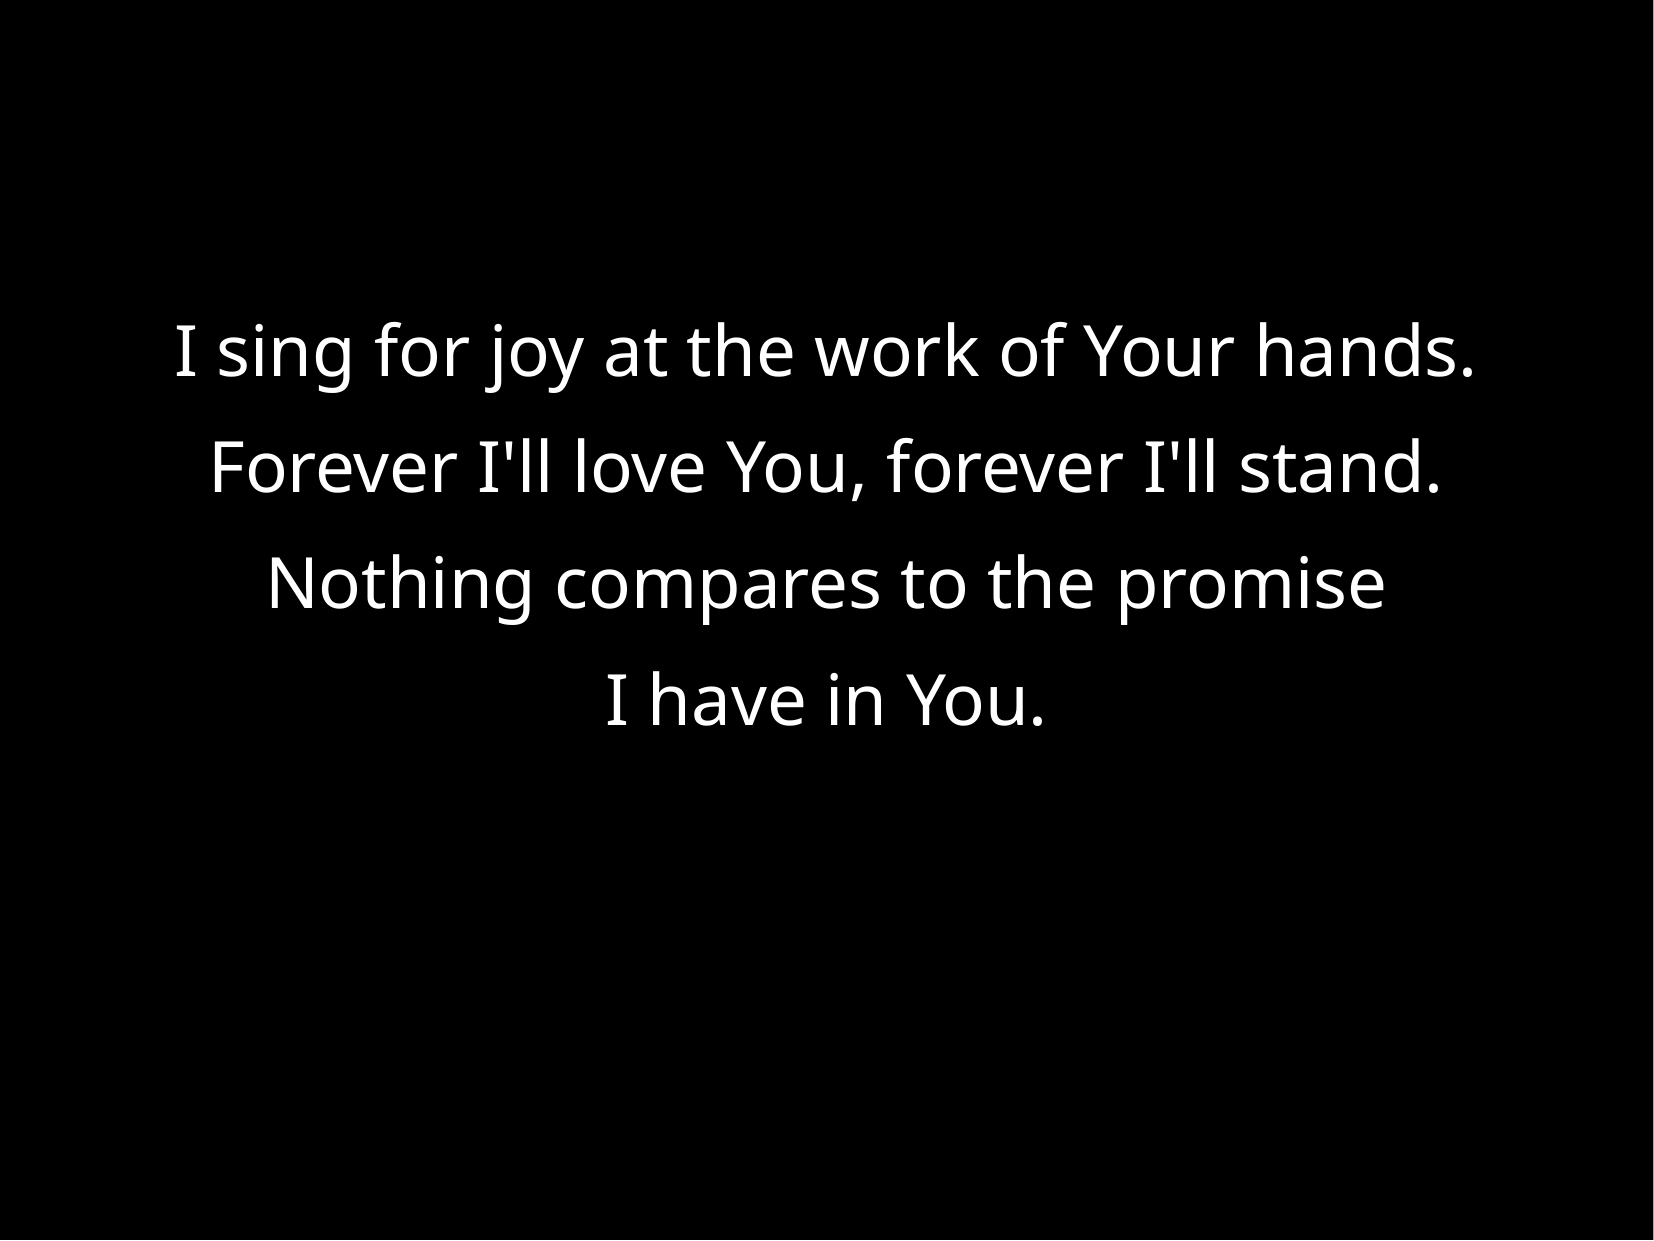

#
I sing for joy at the work of Your hands.
Forever I'll love You, forever I'll stand.
Nothing compares to the promise
I have in You.